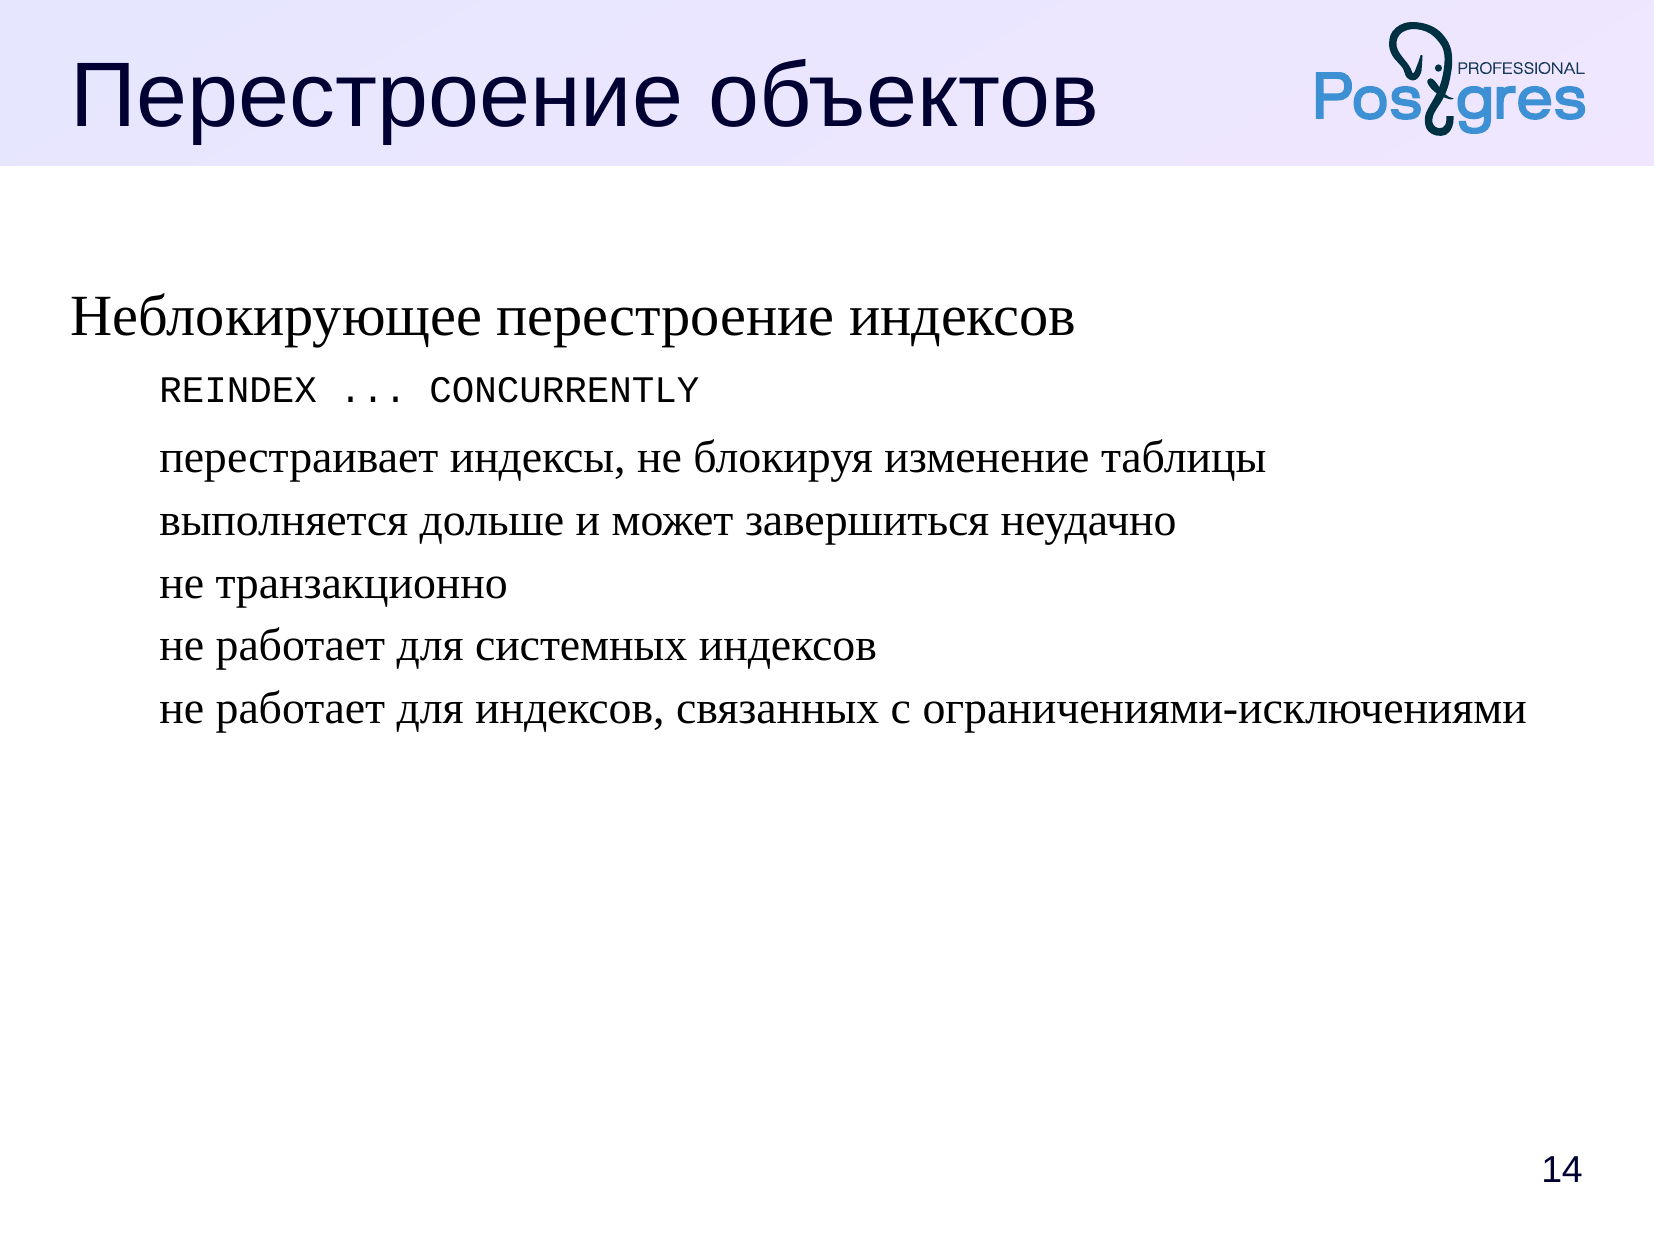

# Перестроение объектов
Неблокирующее перестроение индексов
REINDEX ... CONCURRENTLY
перестраивает индексы, не блокируя изменение таблицы
выполняется дольше и может завершиться неудачно
не транзакционно
не работает для системных индексов
не работает для индексов, связанных с ограничениями-исключениями